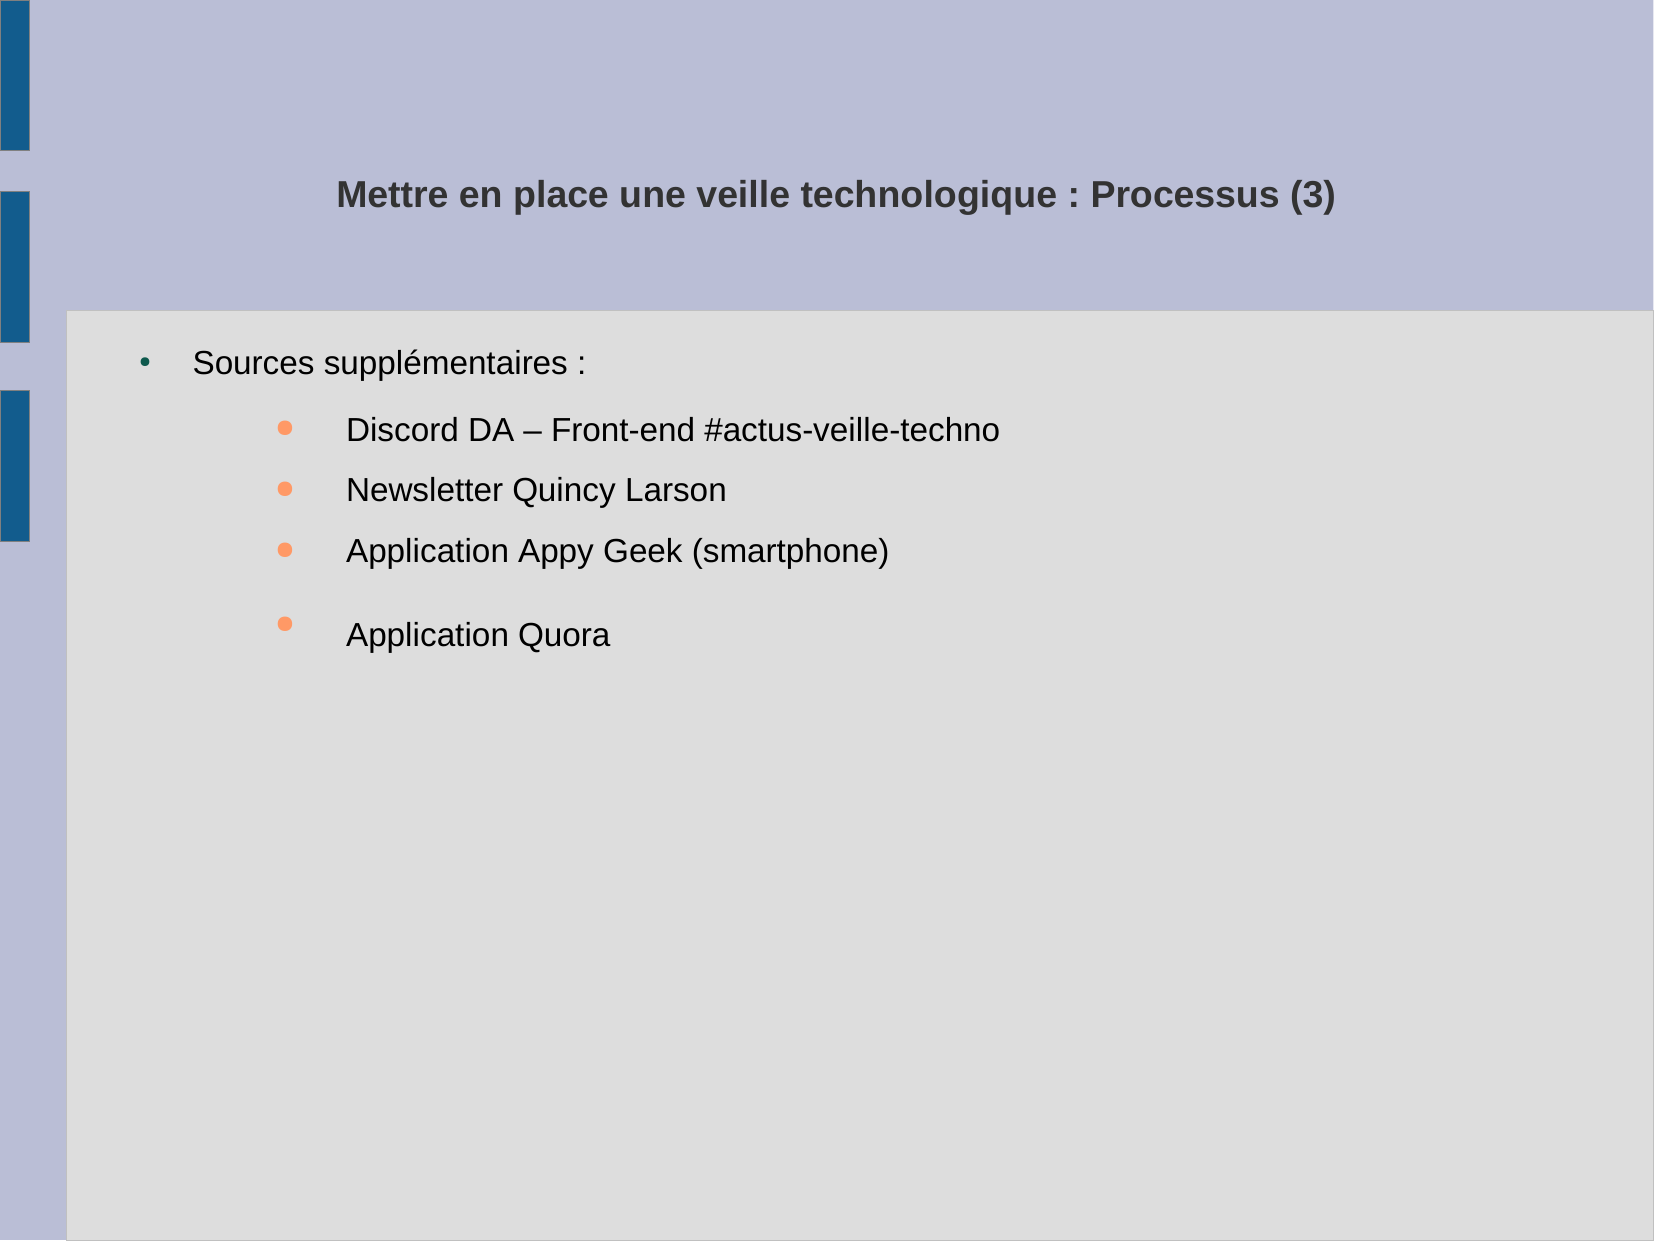

# Mettre en place une veille technologique : Processus (3)
Sources supplémentaires :
Discord DA – Front-end #actus-veille-techno
Newsletter Quincy Larson
Application Appy Geek (smartphone)
Application Quora